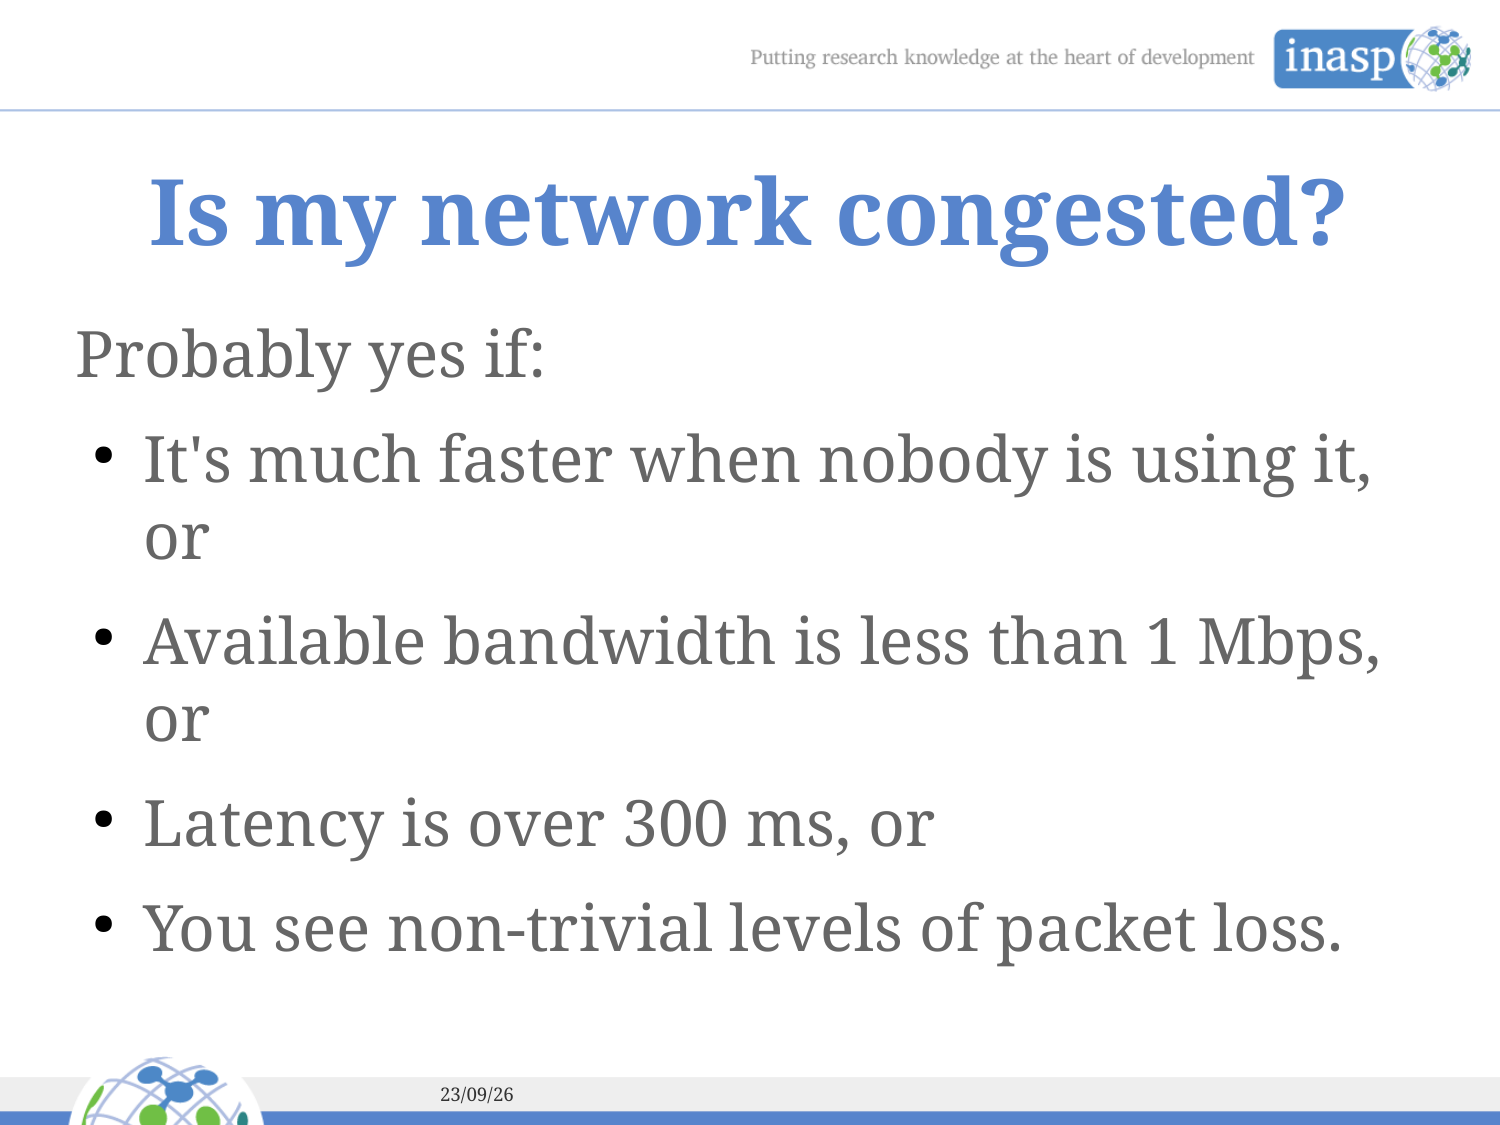

# Is my network congested?
Probably yes if:
It's much faster when nobody is using it, or
Available bandwidth is less than 1 Mbps, or
Latency is over 300 ms, or
You see non-trivial levels of packet loss.